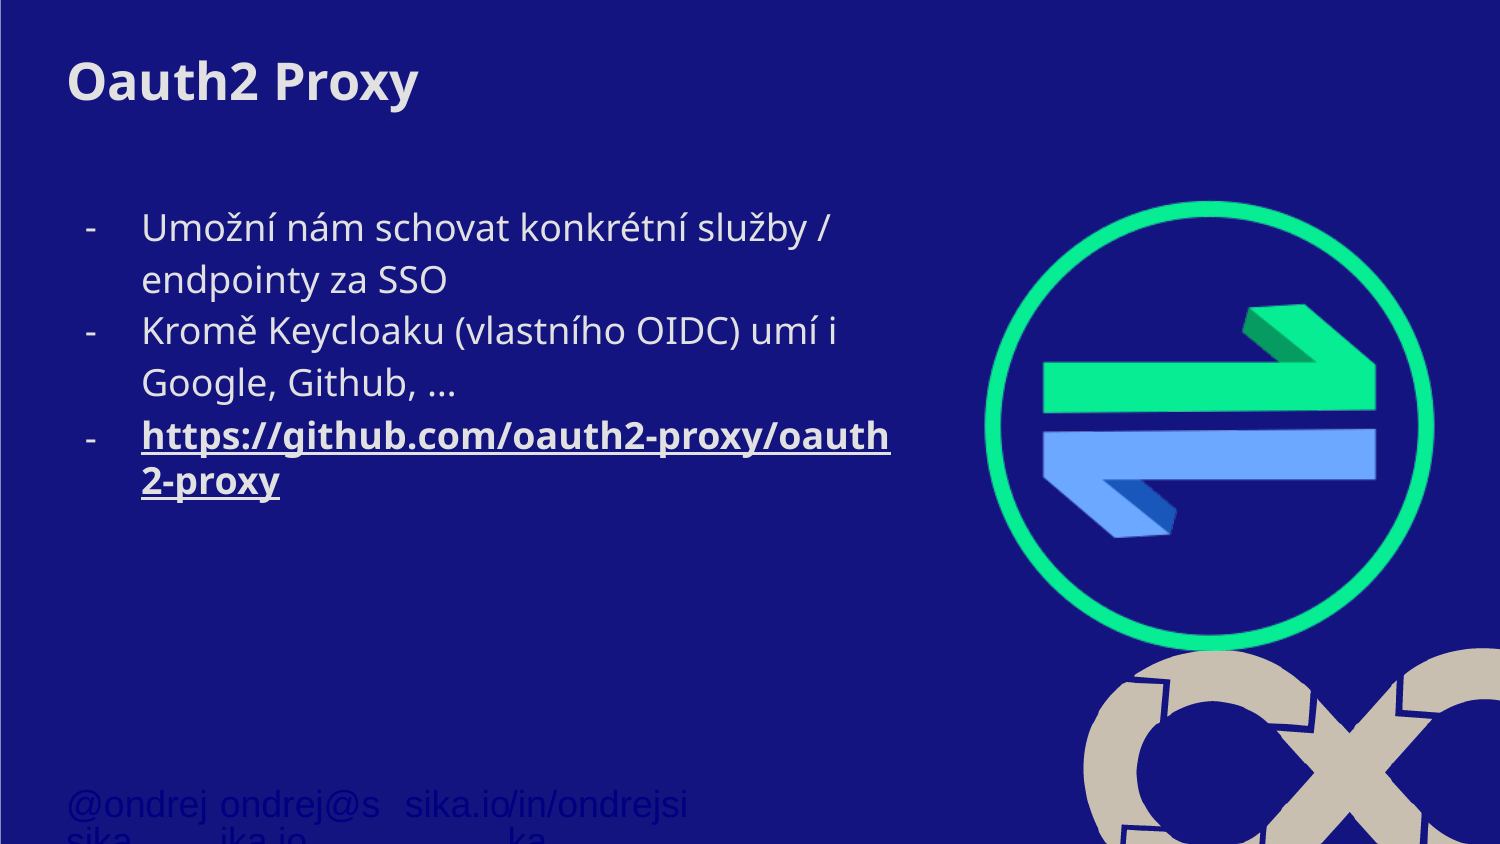

Oauth2 Proxy
# Umožní nám schovat konkrétní služby / endpointy za SSO
Kromě Keycloaku (vlastního OIDC) umí i Google, Github, …
https://github.com/oauth2-proxy/oauth2-proxy